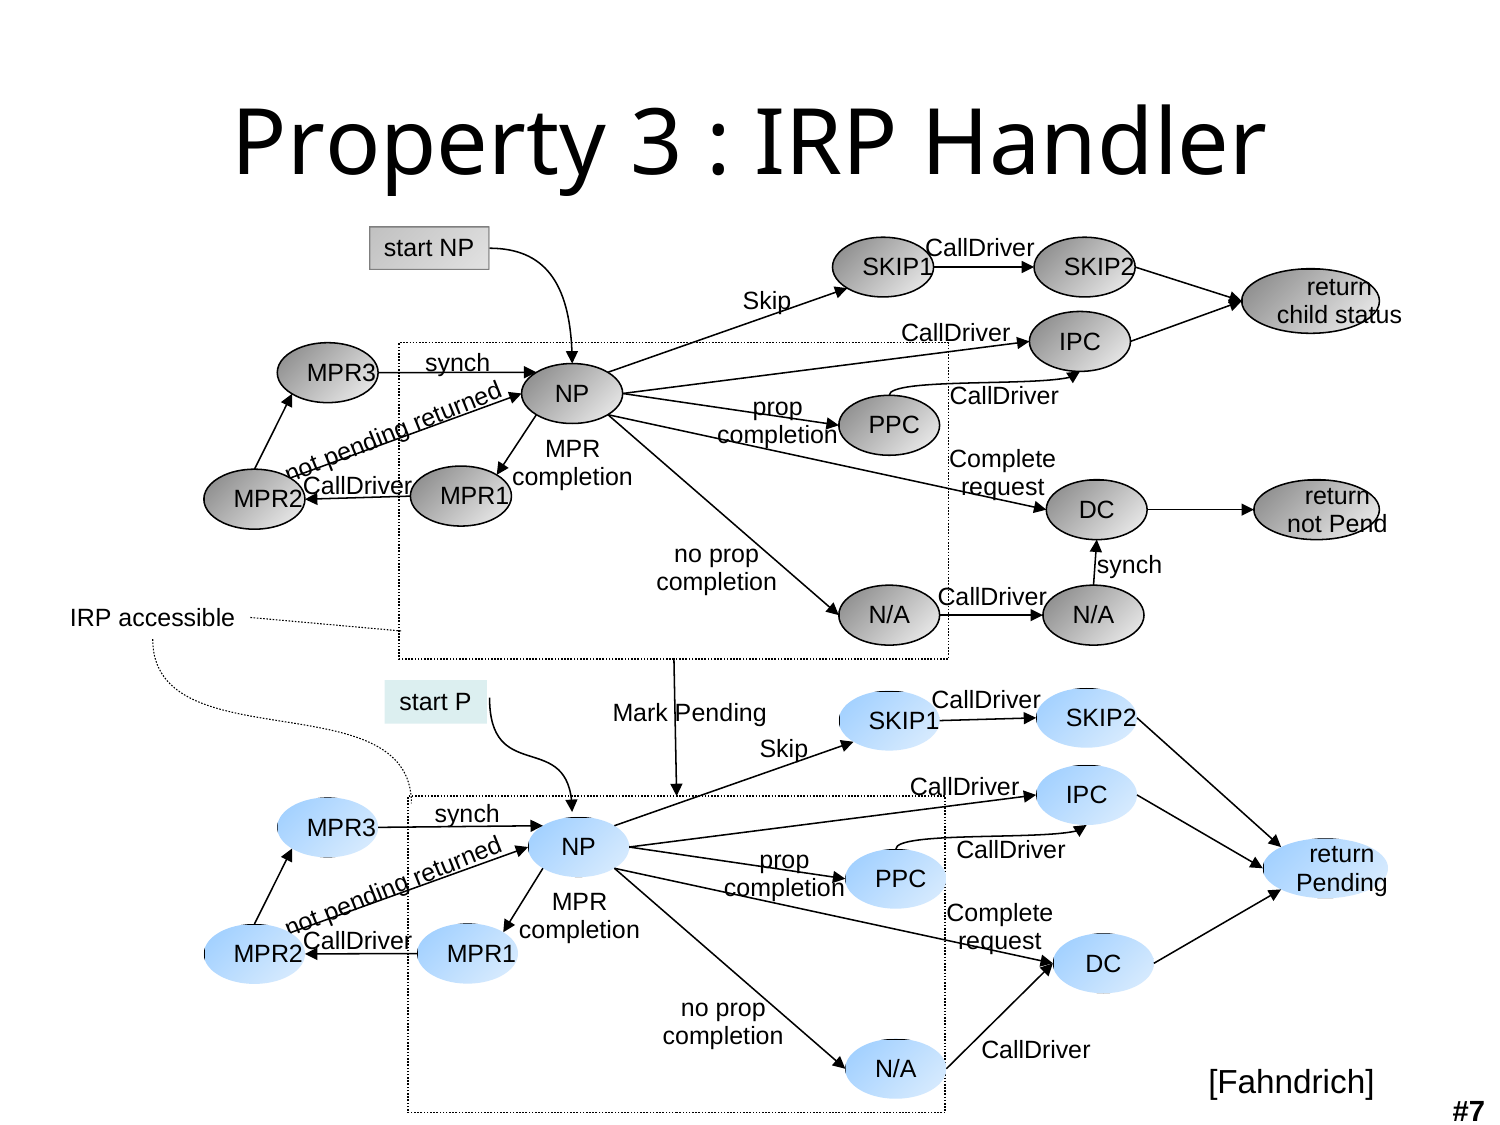

# Property 3 : IRP Handler
start NP
CallDriver
SKIP1
SKIP2
return
child status
Skip
CallDriver
IPC
synch
MPR3
NP
CallDriver
prop
completion
PPC
not pending returned
MPR
completion
Complete
request
CallDriver
MPR1
MPR2
DC
return
not Pend
no prop
completion
synch
CallDriver
N/A
N/A
IRP accessible
CallDriver
start P
SKIP2
Mark Pending
SKIP1
Skip
CallDriver
IPC
synch
MPR3
NP
CallDriver
prop
completion
return
Pending
PPC
not pending returned
MPR
completion
Complete
request
CallDriver
MPR1
MPR2
DC
no prop
completion
CallDriver
N/A
[Fahndrich]
7